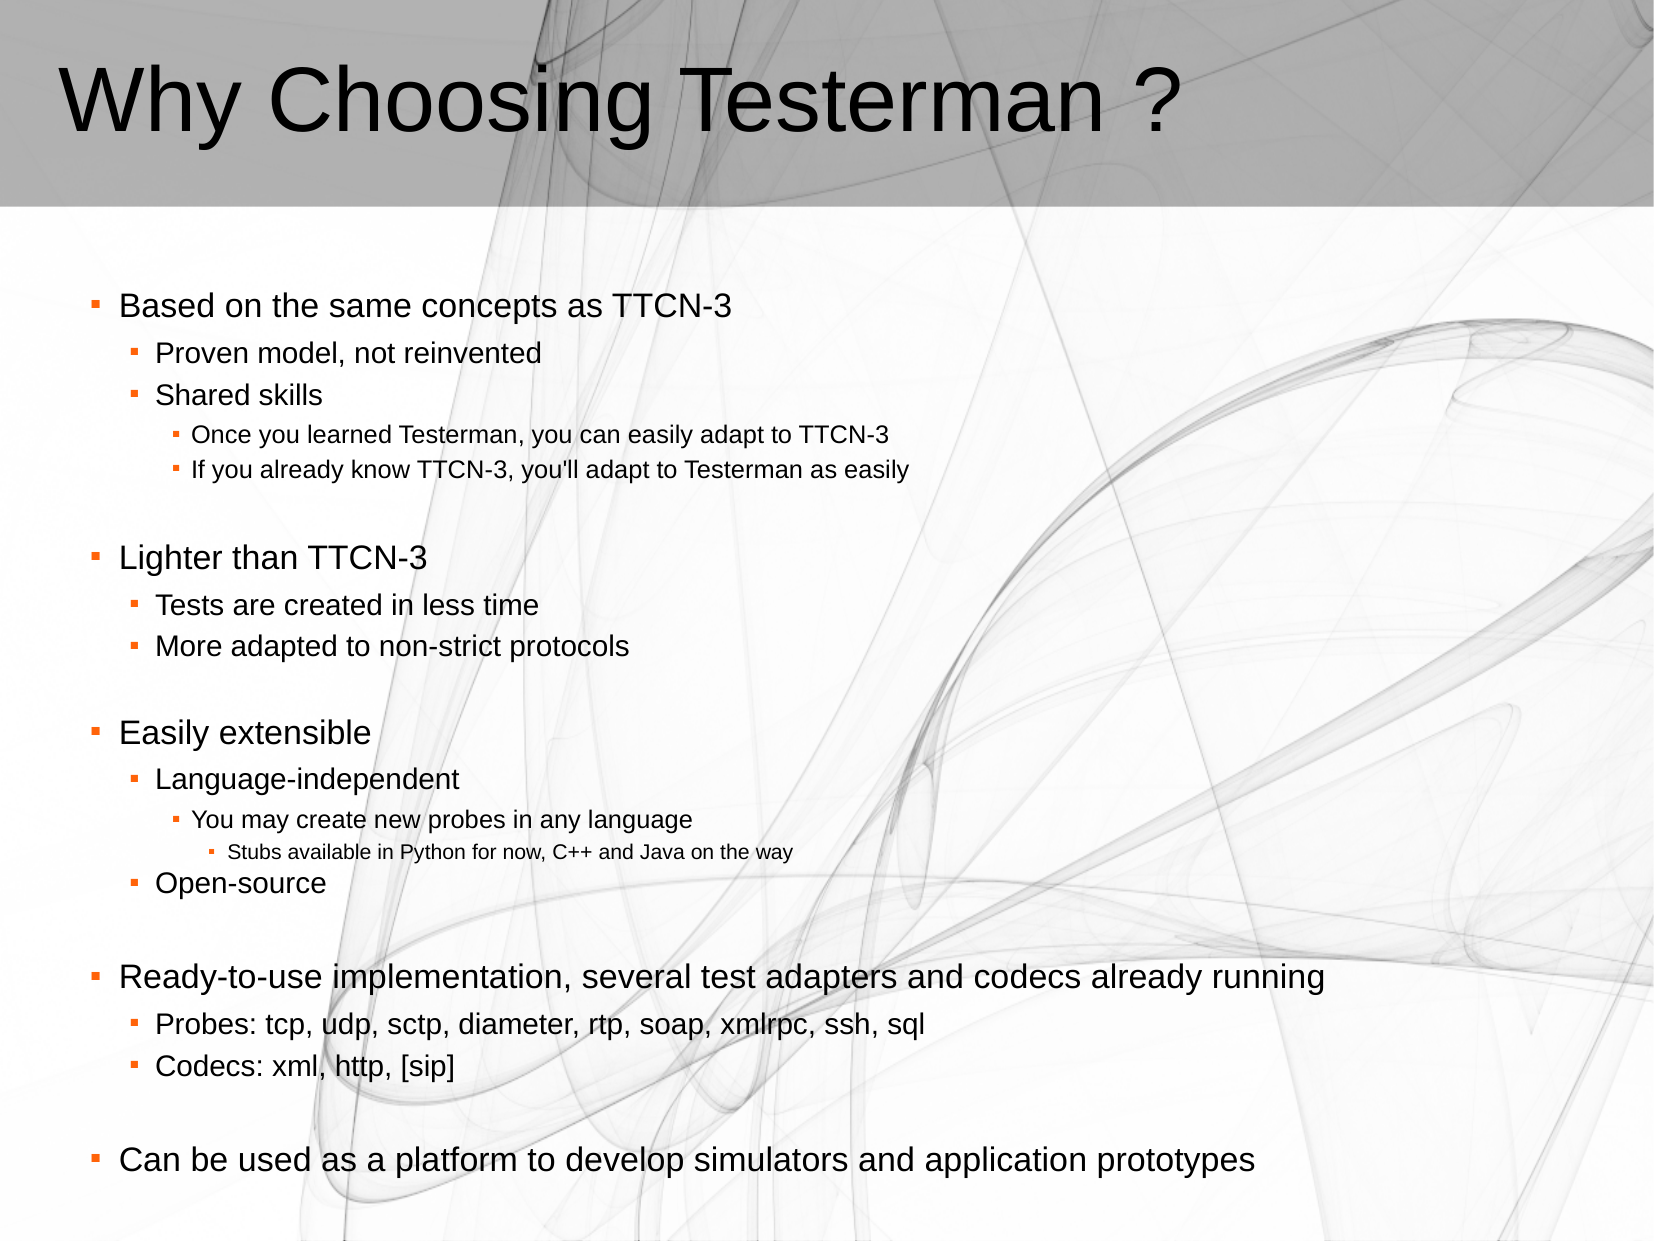

# Why Choosing Testerman ?
Based on the same concepts as TTCN-3
Proven model, not reinvented
Shared skills
Once you learned Testerman, you can easily adapt to TTCN-3
If you already know TTCN-3, you'll adapt to Testerman as easily
Lighter than TTCN-3
Tests are created in less time
More adapted to non-strict protocols
Easily extensible
Language-independent
You may create new probes in any language
Stubs available in Python for now, C++ and Java on the way
Open-source
Ready-to-use implementation, several test adapters and codecs already running
Probes: tcp, udp, sctp, diameter, rtp, soap, xmlrpc, ssh, sql
Codecs: xml, http, [sip]
Can be used as a platform to develop simulators and application prototypes